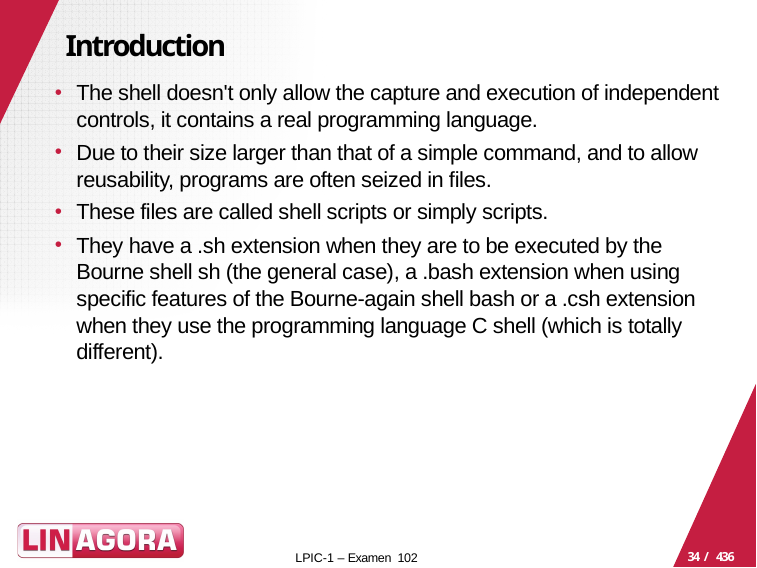

# Introduction
The shell doesn't only allow the capture and execution of independent controls, it contains a real programming language.
Due to their size larger than that of a simple command, and to allow reusability, programs are often seized in files.
These files are called shell scripts or simply scripts.
They have a .sh extension when they are to be executed by the Bourne shell sh (the general case), a .bash extension when using specific features of the Bourne-again shell bash or a .csh extension when they use the programming language C shell (which is totally different).
LPIC-1 – Examen 102